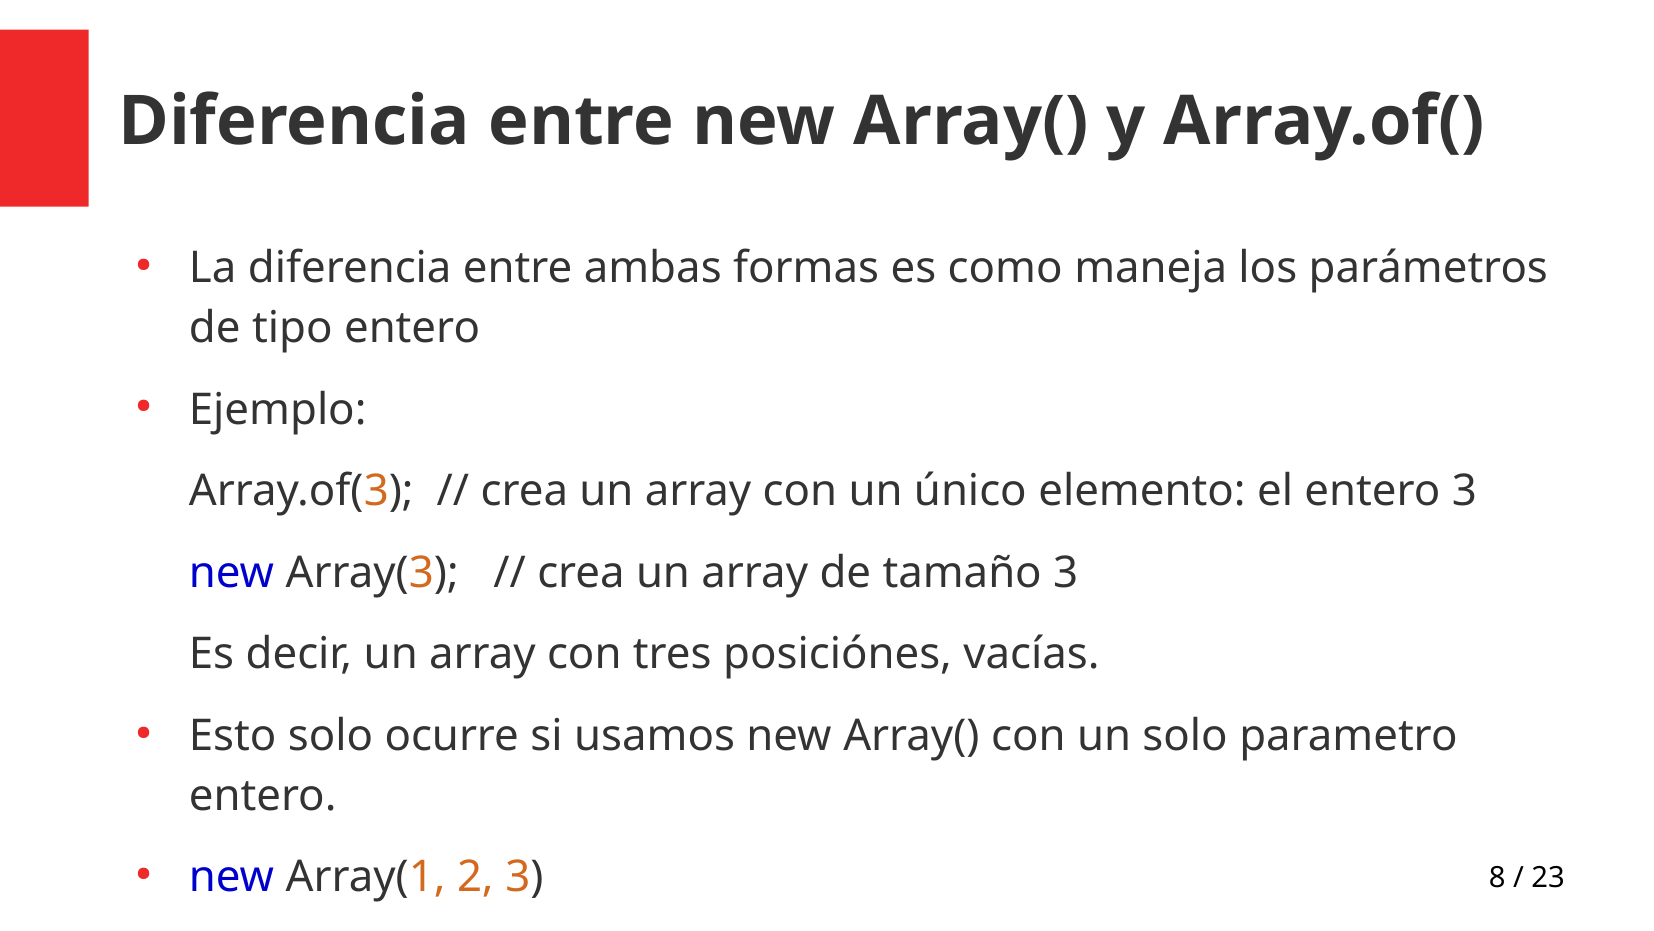

# Diferencia entre new Array() y Array.of()
La diferencia entre ambas formas es como maneja los parámetros de tipo entero
Ejemplo:
Array.of(3); // crea un array con un único elemento: el entero 3
new Array(3); // crea un array de tamaño 3
Es decir, un array con tres posiciónes, vacías.
Esto solo ocurre si usamos new Array() con un solo parametro entero.
new Array(1, 2, 3)
Este código crea un array con tres elementos: [1, 2, 3]
8